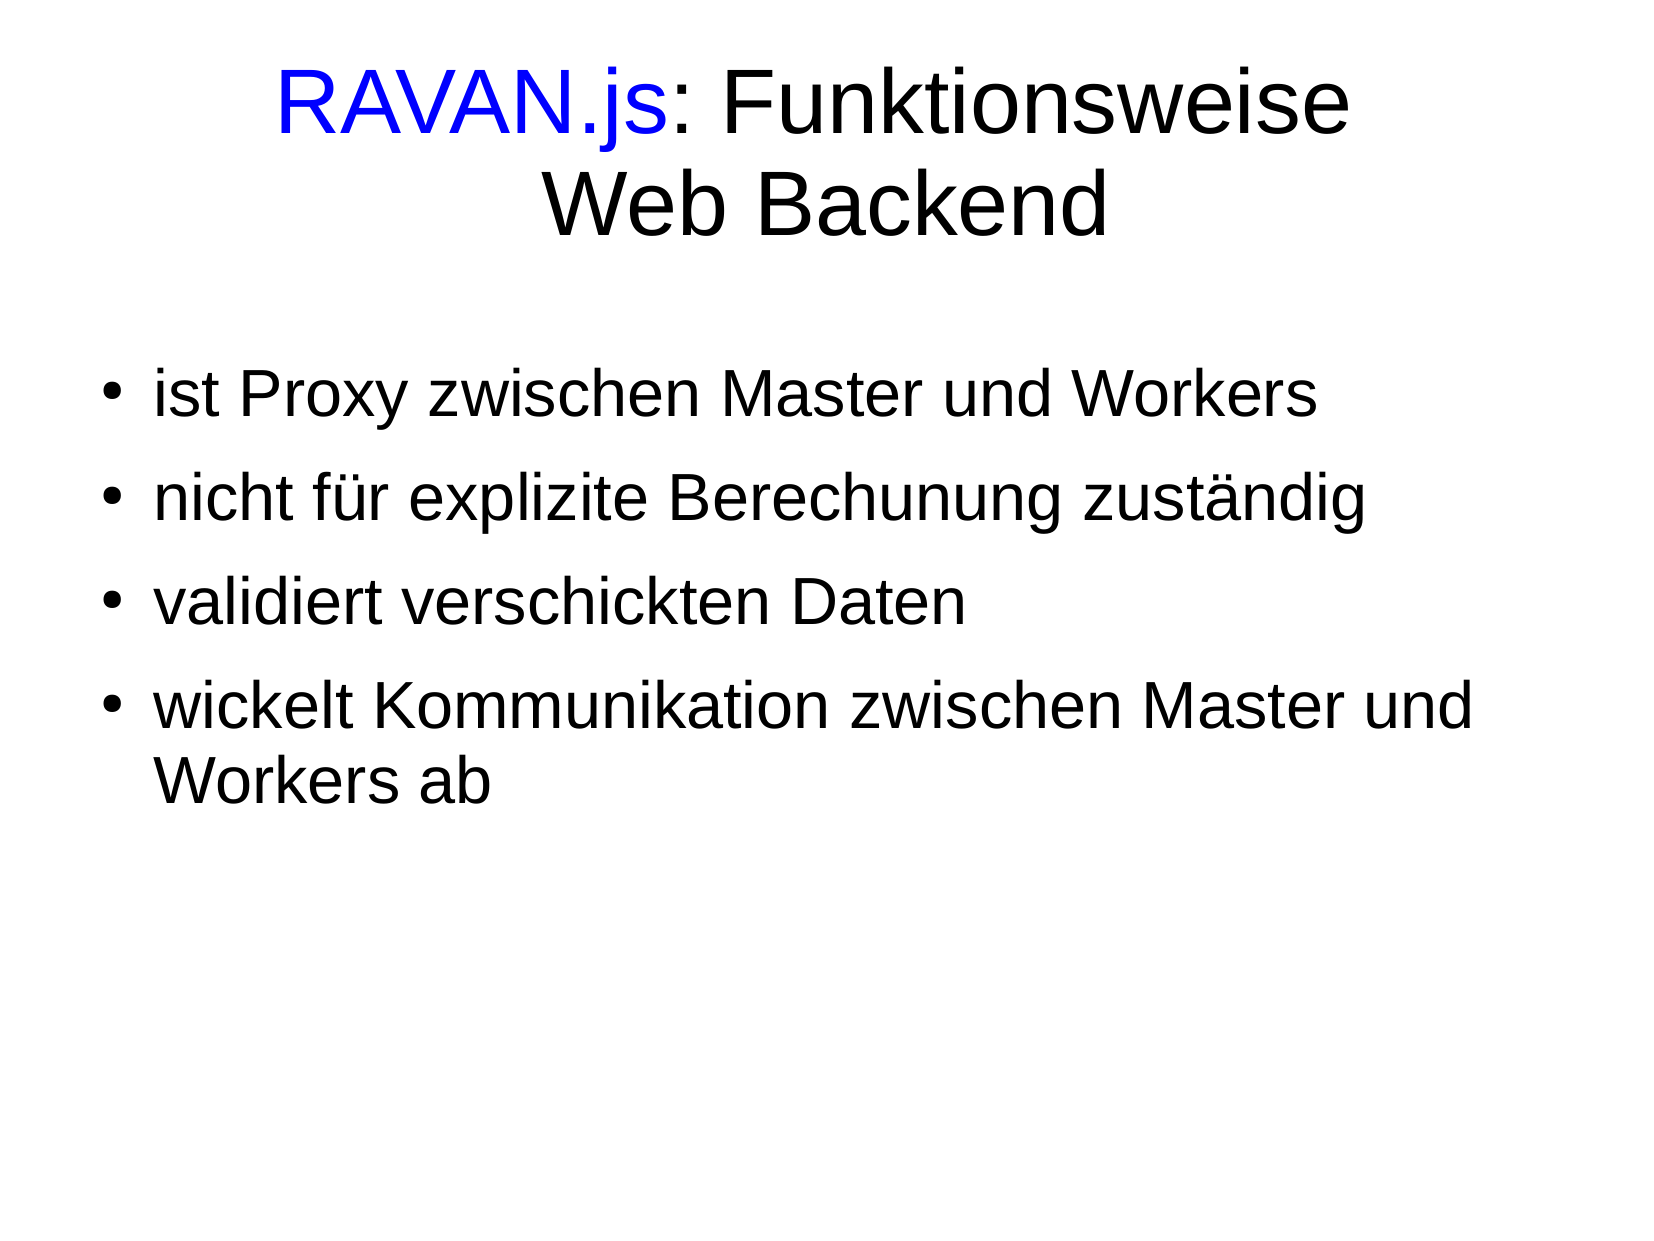

# RAVAN.js: Funktionsweise Web Backend
ist Proxy zwischen Master und Workers
nicht für explizite Berechunung zuständig
validiert verschickten Daten
wickelt Kommunikation zwischen Master und Workers ab